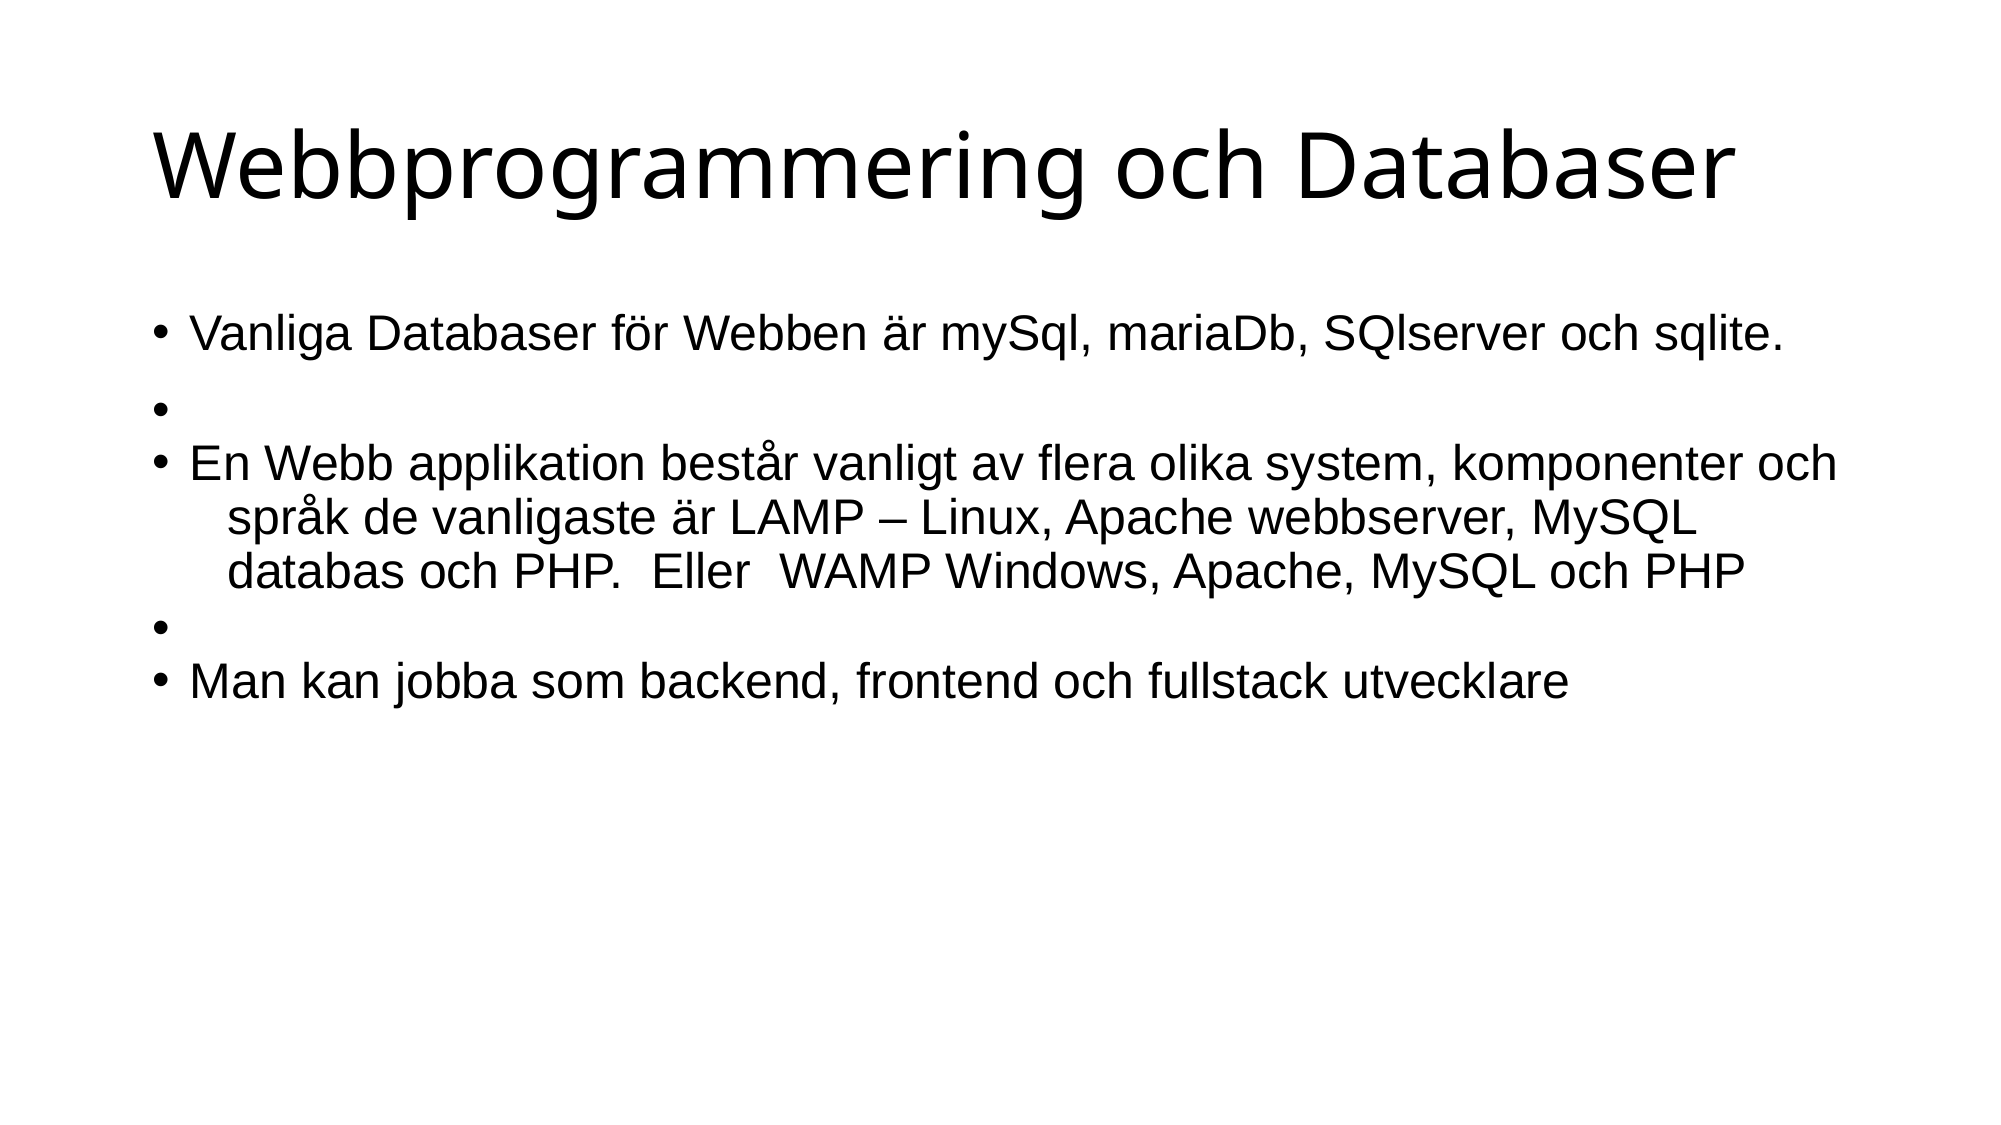

# Webbprogrammering och Databaser
Vanliga Databaser för Webben är mySql, mariaDb, SQlserver och sqlite.
En Webb applikation består vanligt av flera olika system, komponenter och språk de vanligaste är LAMP – Linux, Apache webbserver, MySQL databas och PHP. Eller WAMP Windows, Apache, MySQL och PHP
Man kan jobba som backend, frontend och fullstack utvecklare